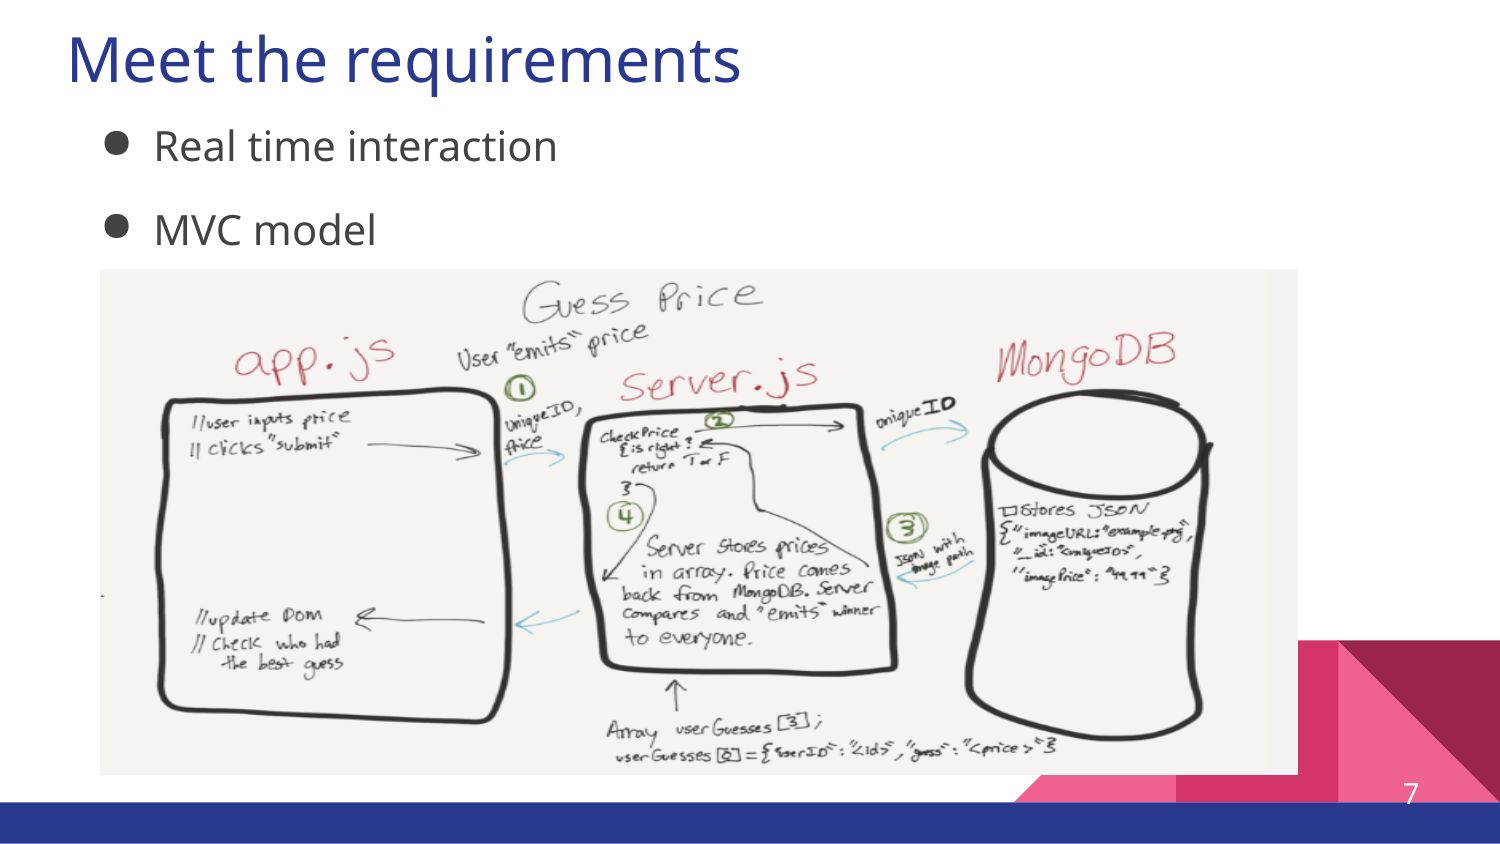

# Meet the requirements
Real time interaction
MVC modelRobert, Javier, Deshawn, Stephan, Trang
Robert, Javier, Deshawn, Stephan, Tr